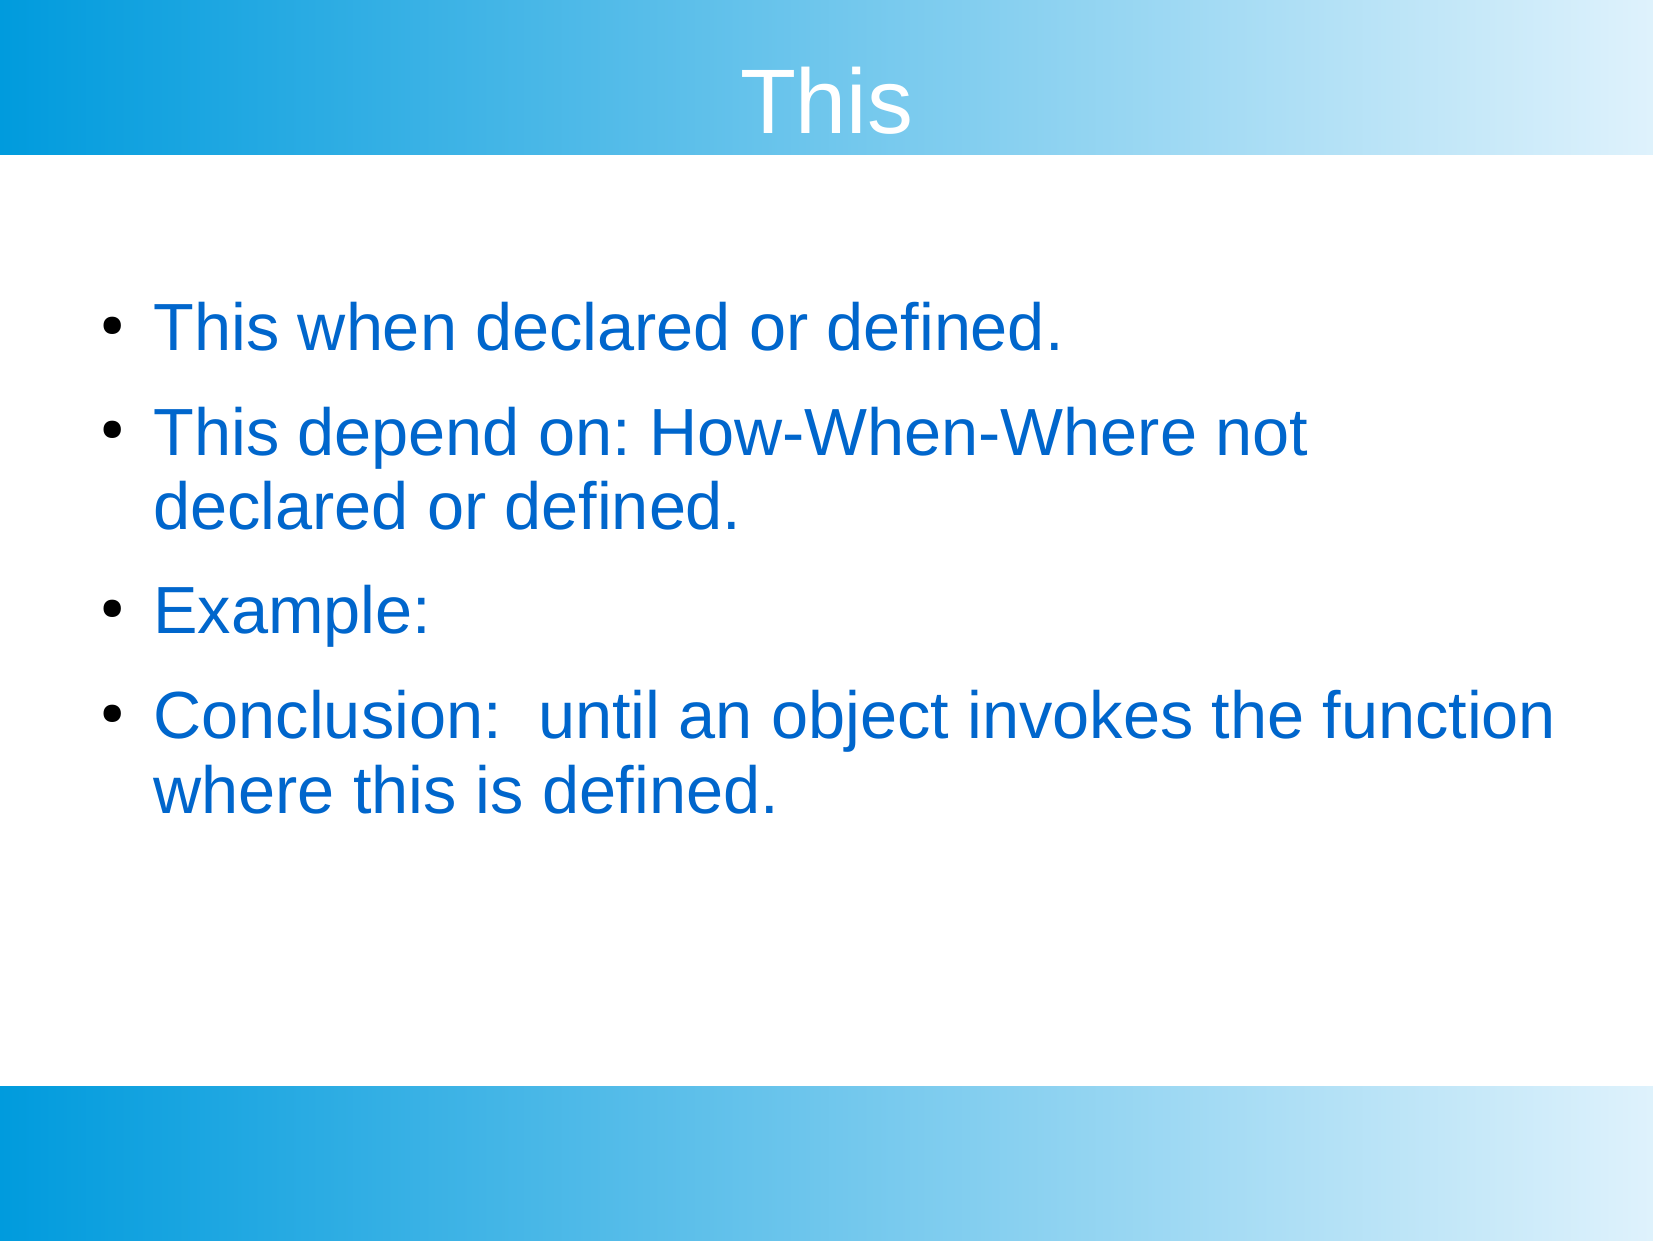

# This
This when declared or defined.
This depend on: How-When-Where not declared or defined.
Example:
Conclusion: until an object invokes the function where this is defined.